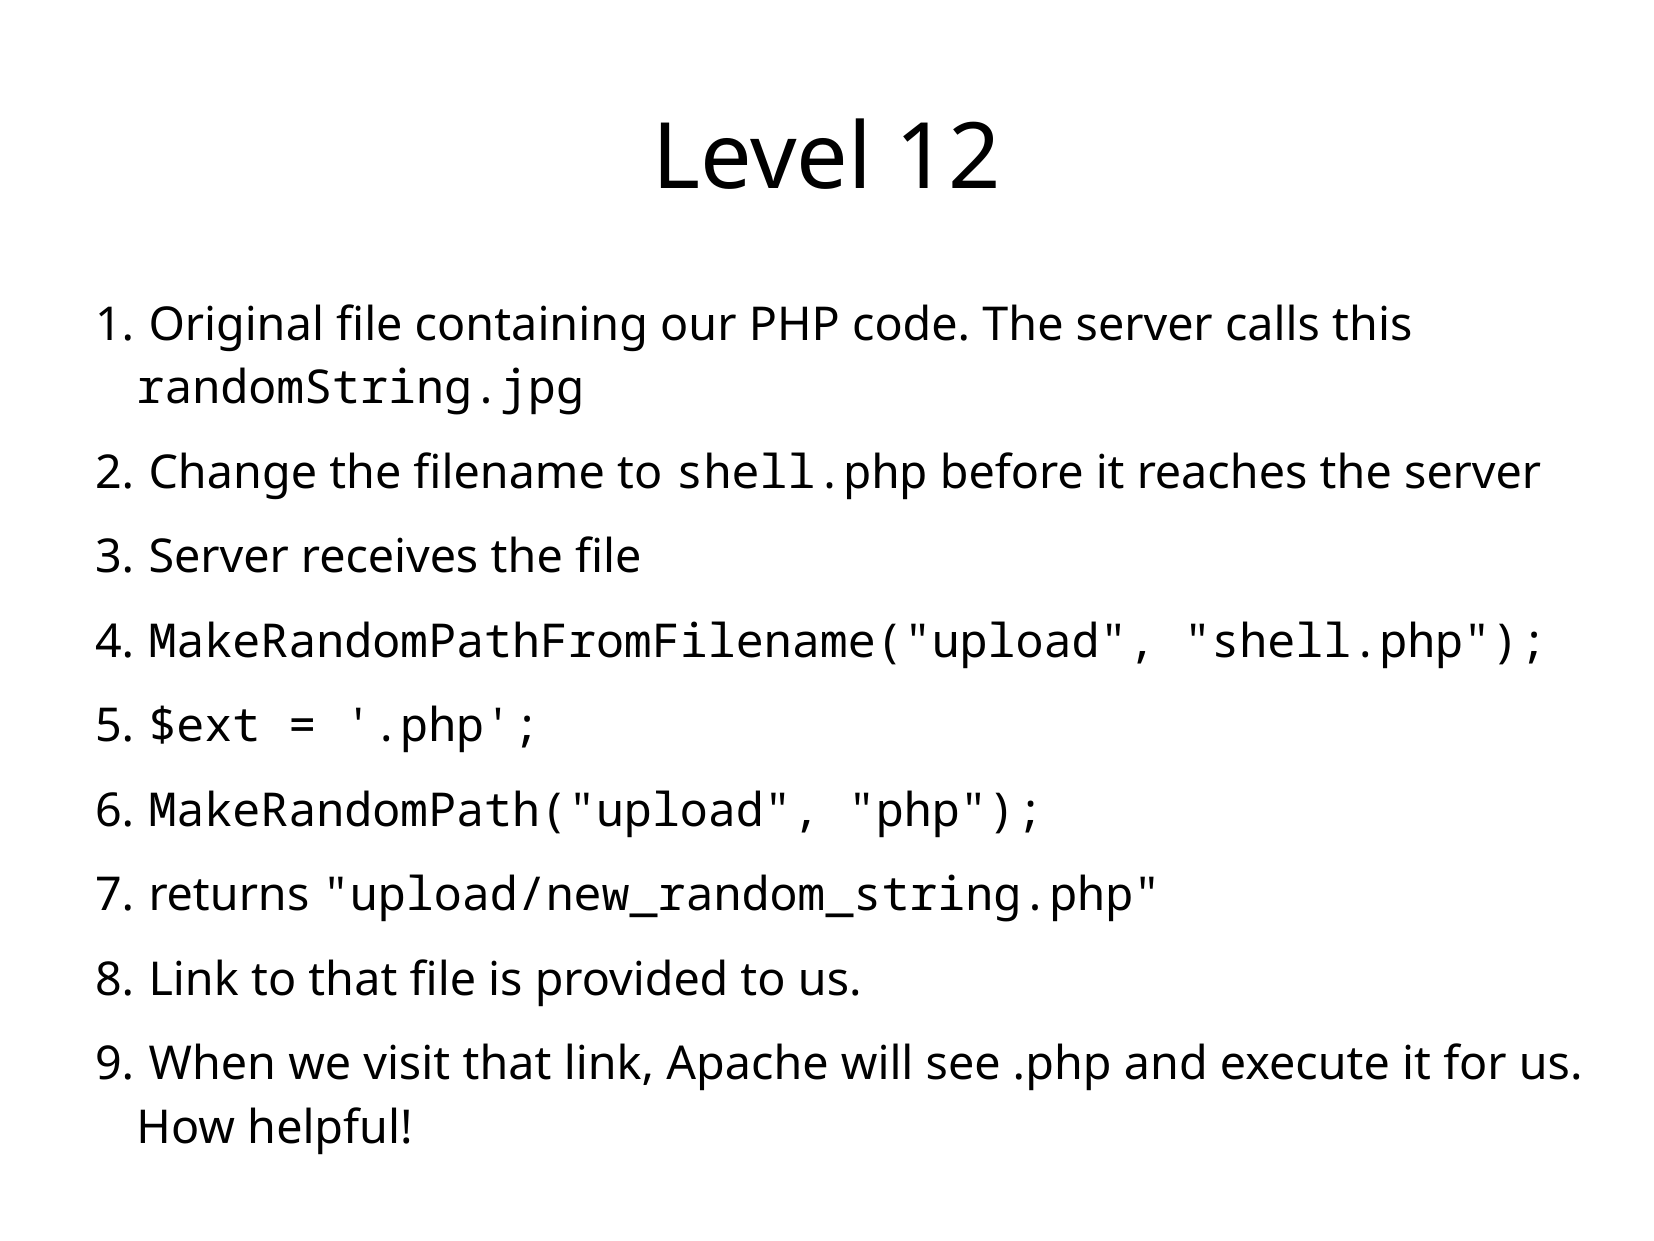

# Level 12
 Original file containing our PHP code. The server calls this randomString.jpg
 Change the filename to shell.php before it reaches the server
 Server receives the file
 MakeRandomPathFromFilename("upload", "shell.php");
 $ext = '.php';
 MakeRandomPath("upload", "php");
 returns "upload/new_random_string.php"
 Link to that file is provided to us.
 When we visit that link, Apache will see .php and execute it for us. How helpful!